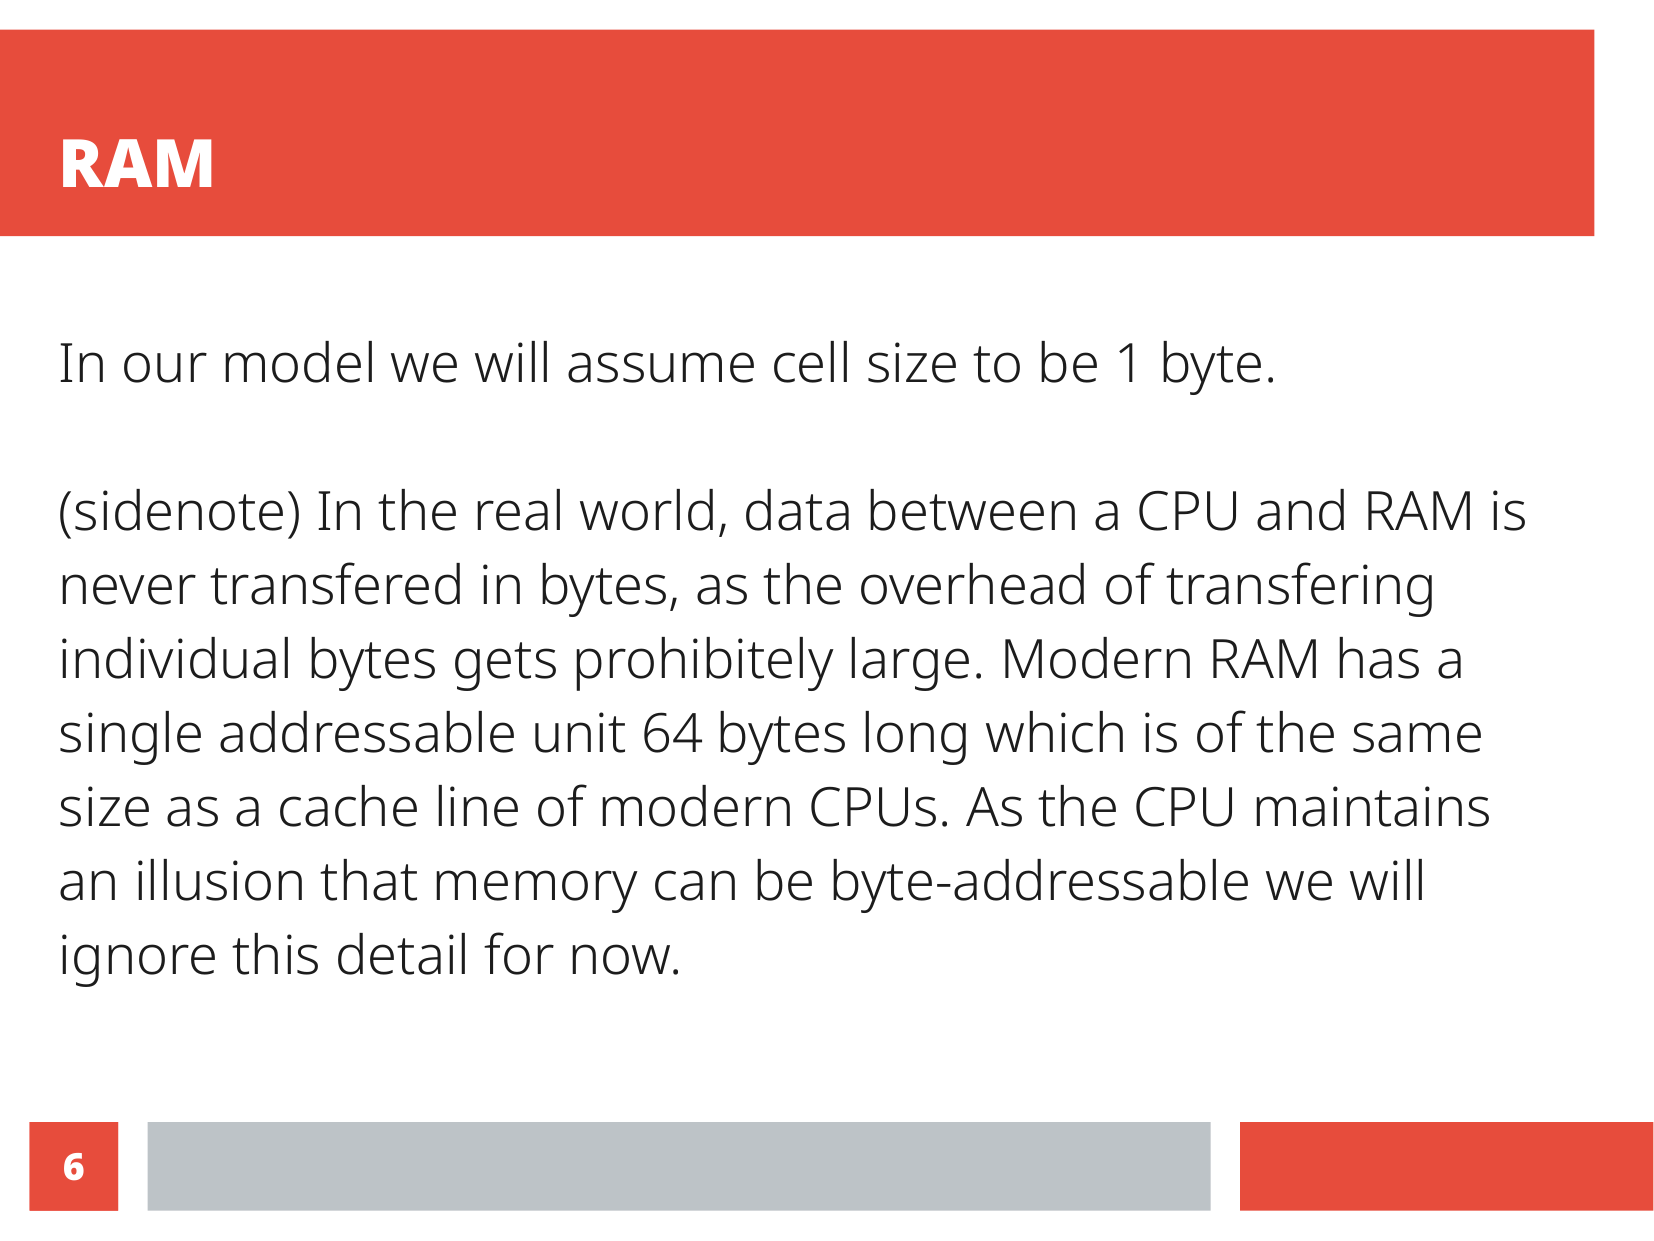

# RAM
In our model we will assume cell size to be 1 byte.
(sidenote) In the real world, data between a CPU and RAM is never transfered in bytes, as the overhead of transfering individual bytes gets prohibitely large. Modern RAM has a single addressable unit 64 bytes long which is of the same size as a cache line of modern CPUs. As the CPU maintains an illusion that memory can be byte-addressable we will ignore this detail for now.
6